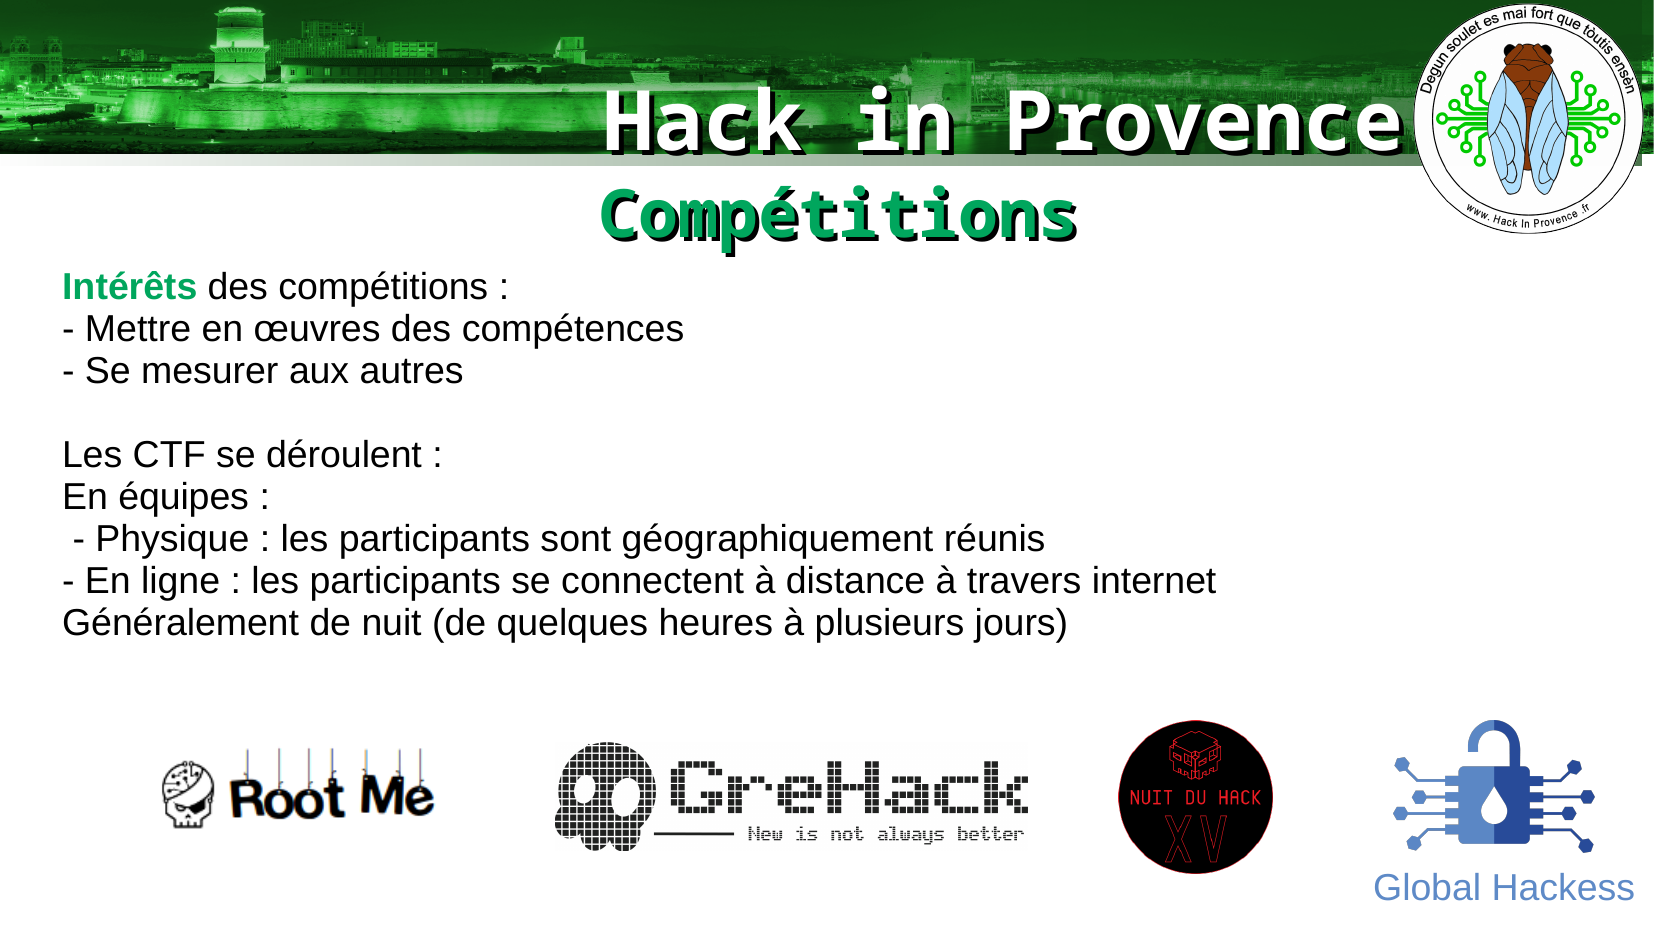

# Compétitions
Intérêts des compétitions :
- Mettre en œuvres des compétences
- Se mesurer aux autres
Les CTF se déroulent :
En équipes :
 - Physique : les participants sont géographiquement réunis
- En ligne : les participants se connectent à distance à travers internet
Généralement de nuit (de quelques heures à plusieurs jours)
Global Hackess